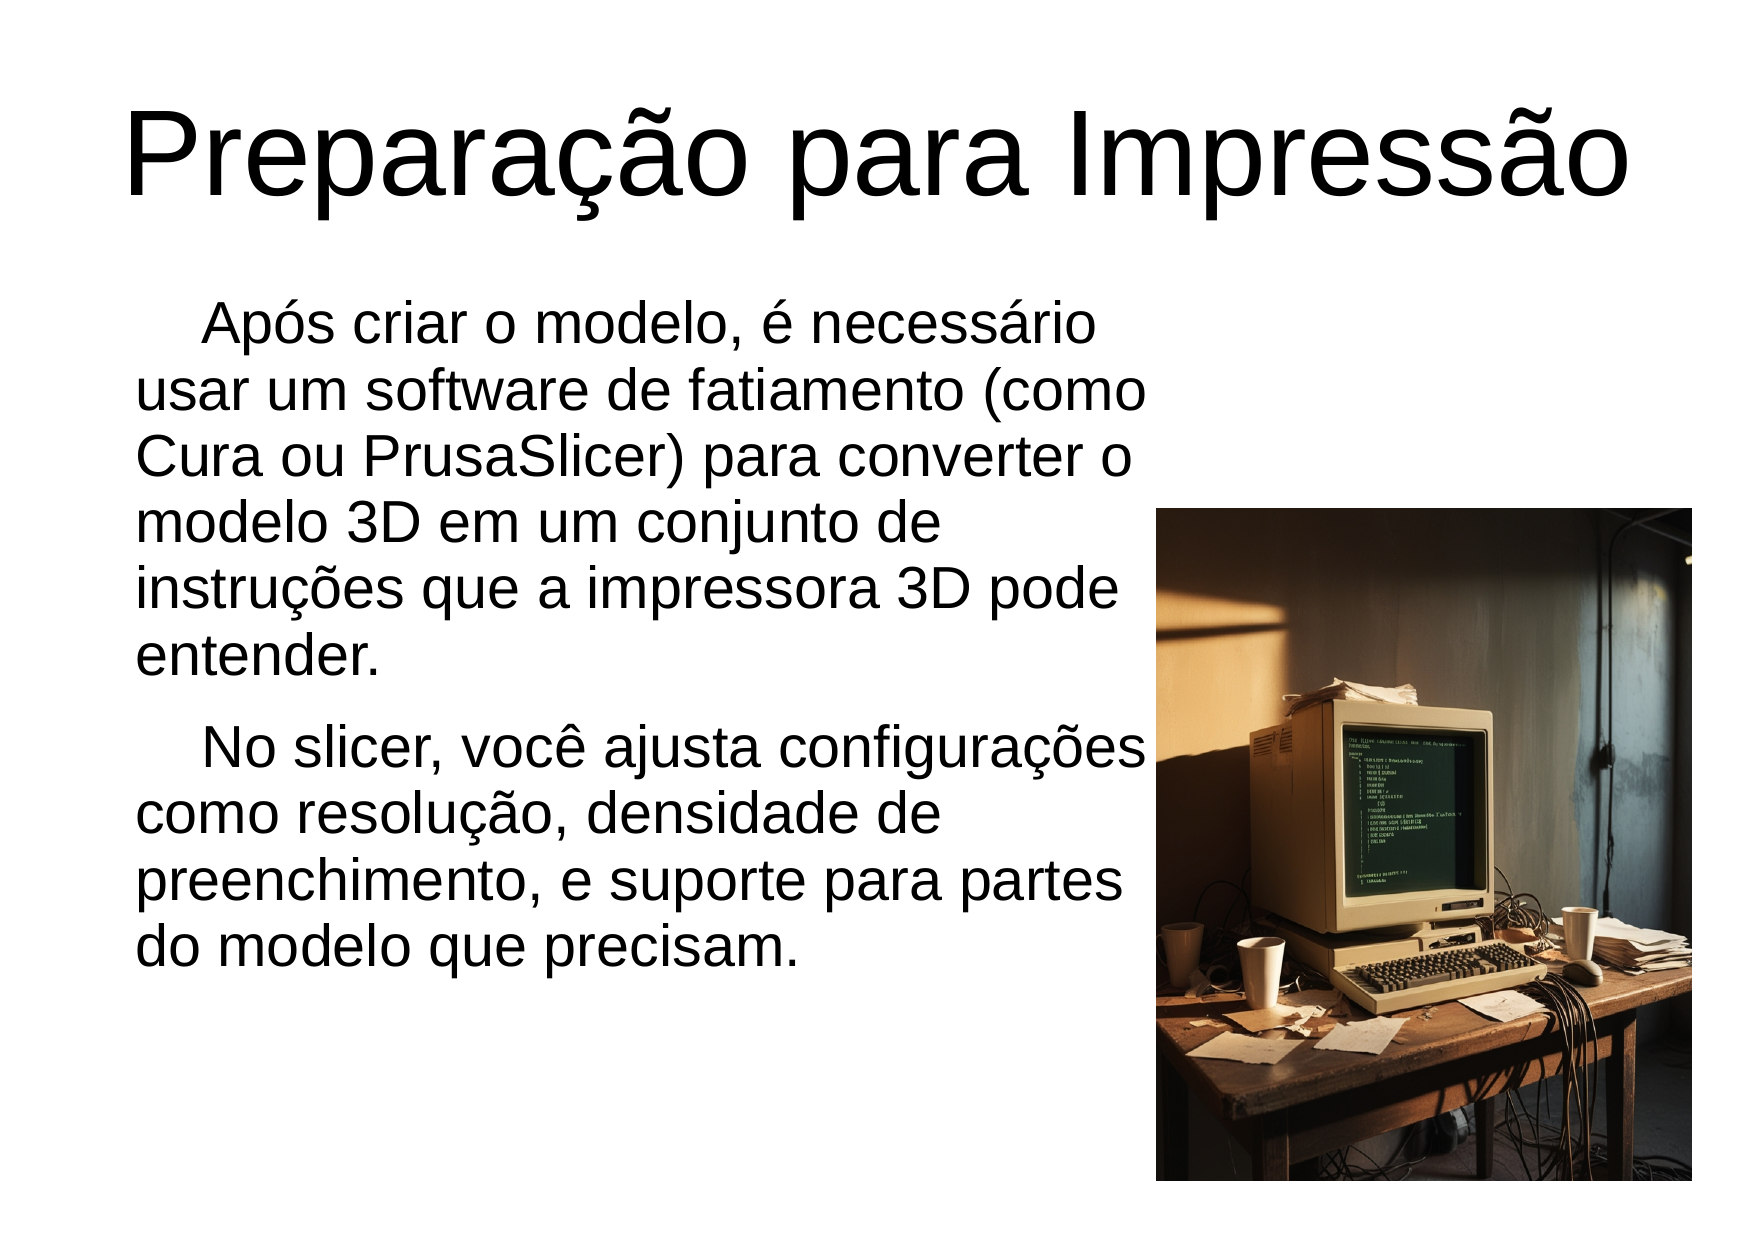

# Preparação para Impressão
 Após criar o modelo, é necessário usar um software de fatiamento (como Cura ou PrusaSlicer) para converter o modelo 3D em um conjunto de instruções que a impressora 3D pode entender.
 No slicer, você ajusta configurações como resolução, densidade de preenchimento, e suporte para partes do modelo que precisam.